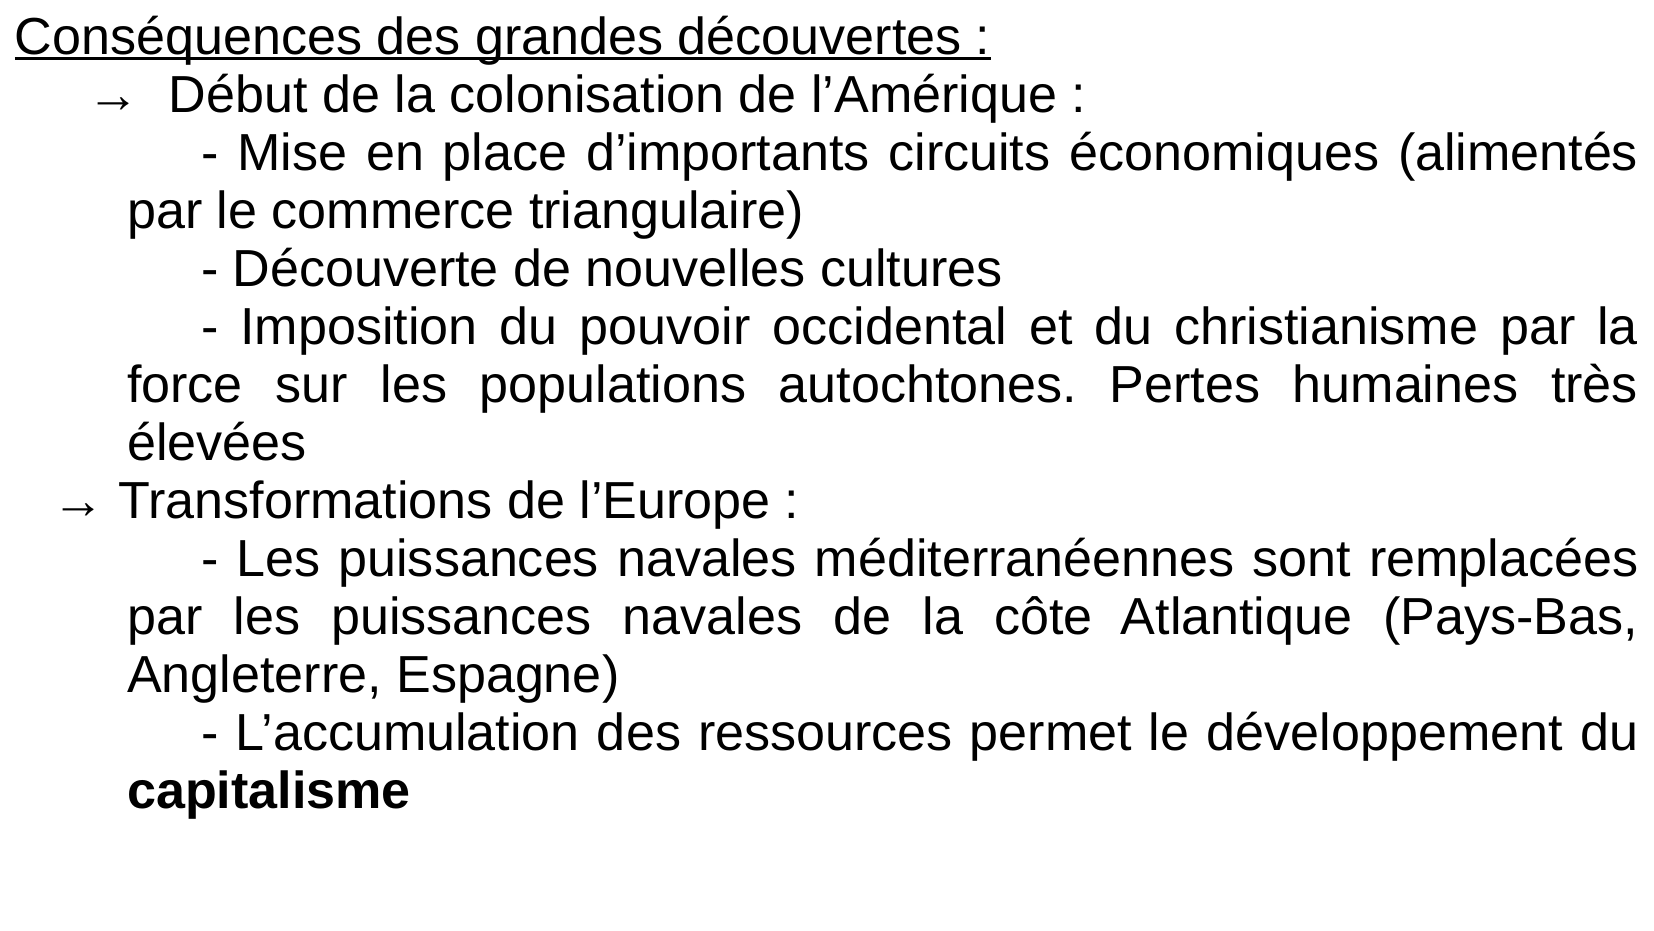

Conséquences des grandes découvertes :
→ Début de la colonisation de l’Amérique :
	- Mise en place d’importants circuits économiques (alimentés par le commerce triangulaire)
	- Découverte de nouvelles cultures
	- Imposition du pouvoir occidental et du christianisme par la force sur les populations autochtones. Pertes humaines très élevées
→ Transformations de l’Europe :
	- Les puissances navales méditerranéennes sont remplacées par les puissances navales de la côte Atlantique (Pays-Bas, Angleterre, Espagne)
	- L’accumulation des ressources permet le développement du capitalisme